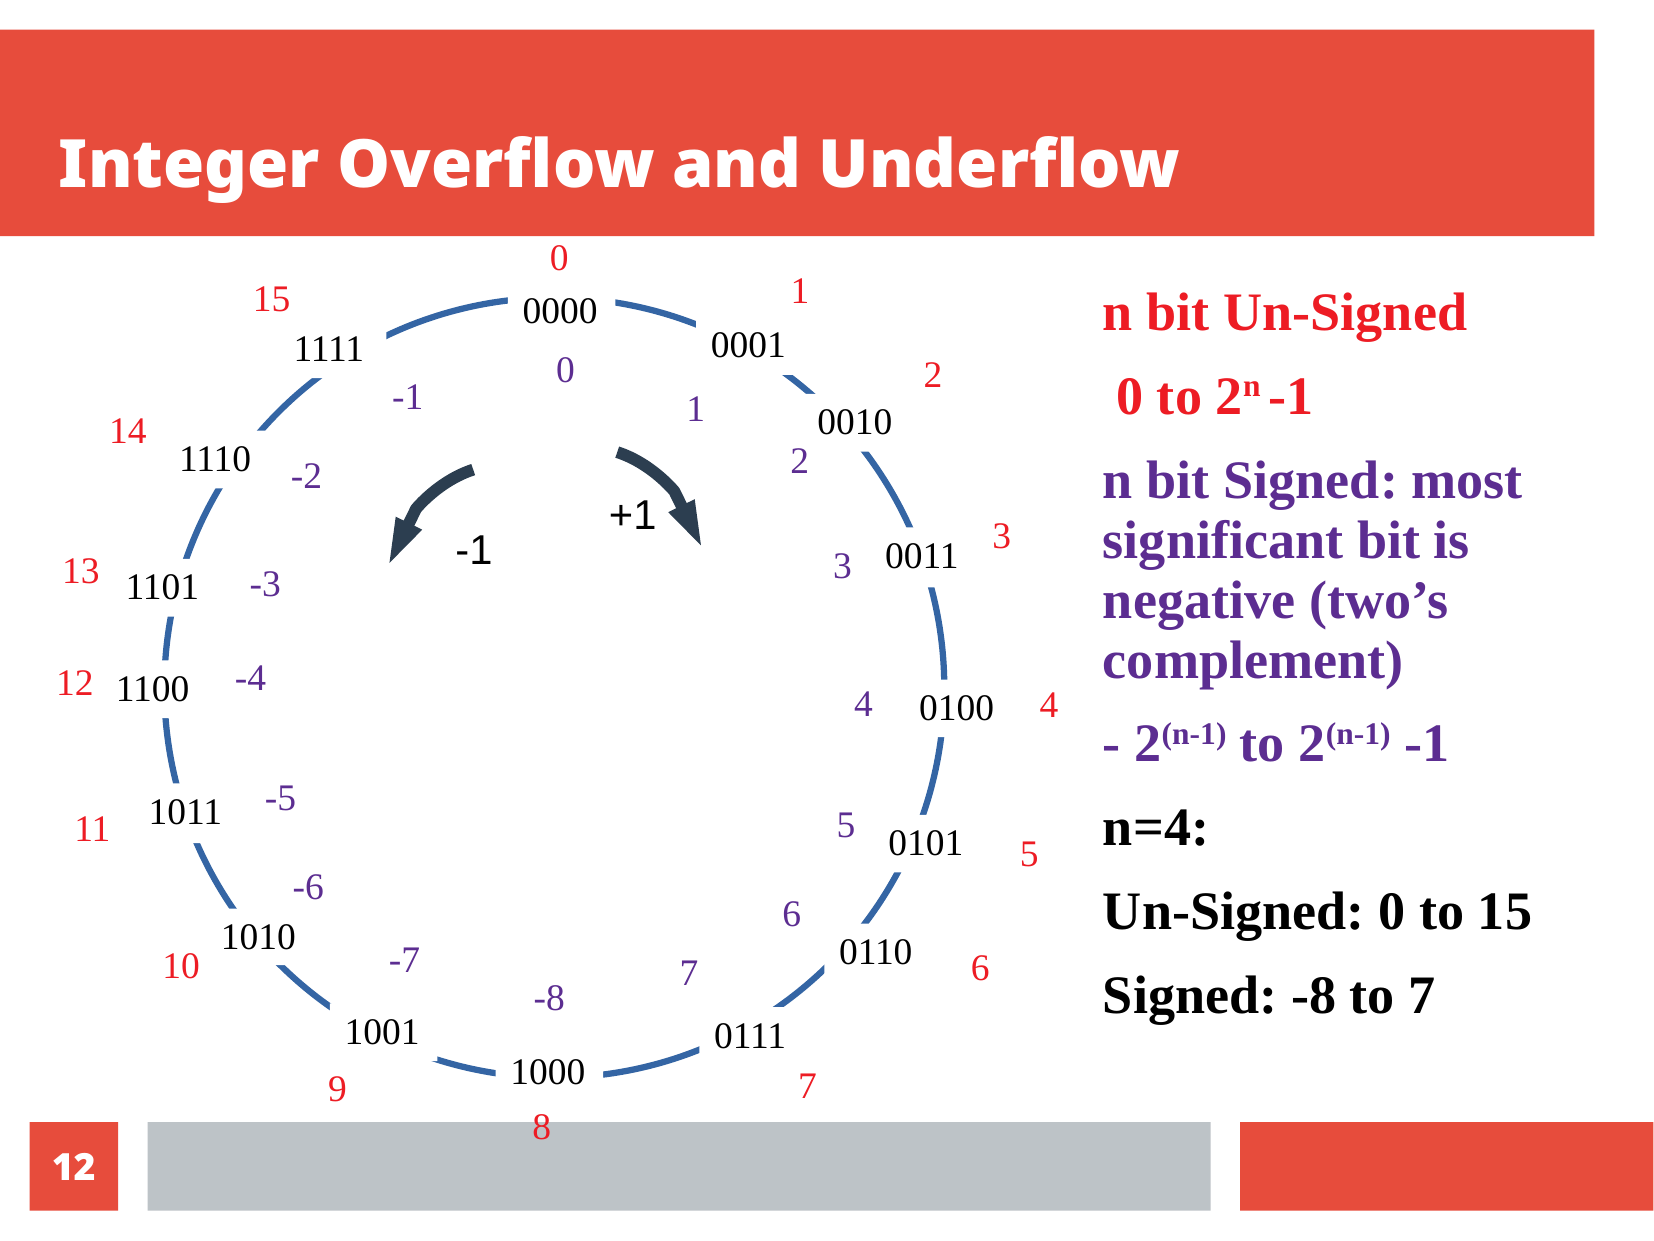

# Integer Overflow and Underflow
0
1
15
n bit Un-Signed
 0 to 2n -1
n bit Signed: most significant bit is negative (two’s complement)
- 2(n-1) to 2(n-1) -1
n=4:
Un-Signed: 0 to 15
Signed: -8 to 7
0000
0001
1111
0
2
-1
1
0010
14
1110
2
-2
+1
3
-1
0011
3
13
-3
1101
-4
12
1100
4
4
0100
-5
1011
5
11
0101
5
-6
6
1010
0110
-7
10
6
7
-8
1001
0111
1000
7
9
8
12